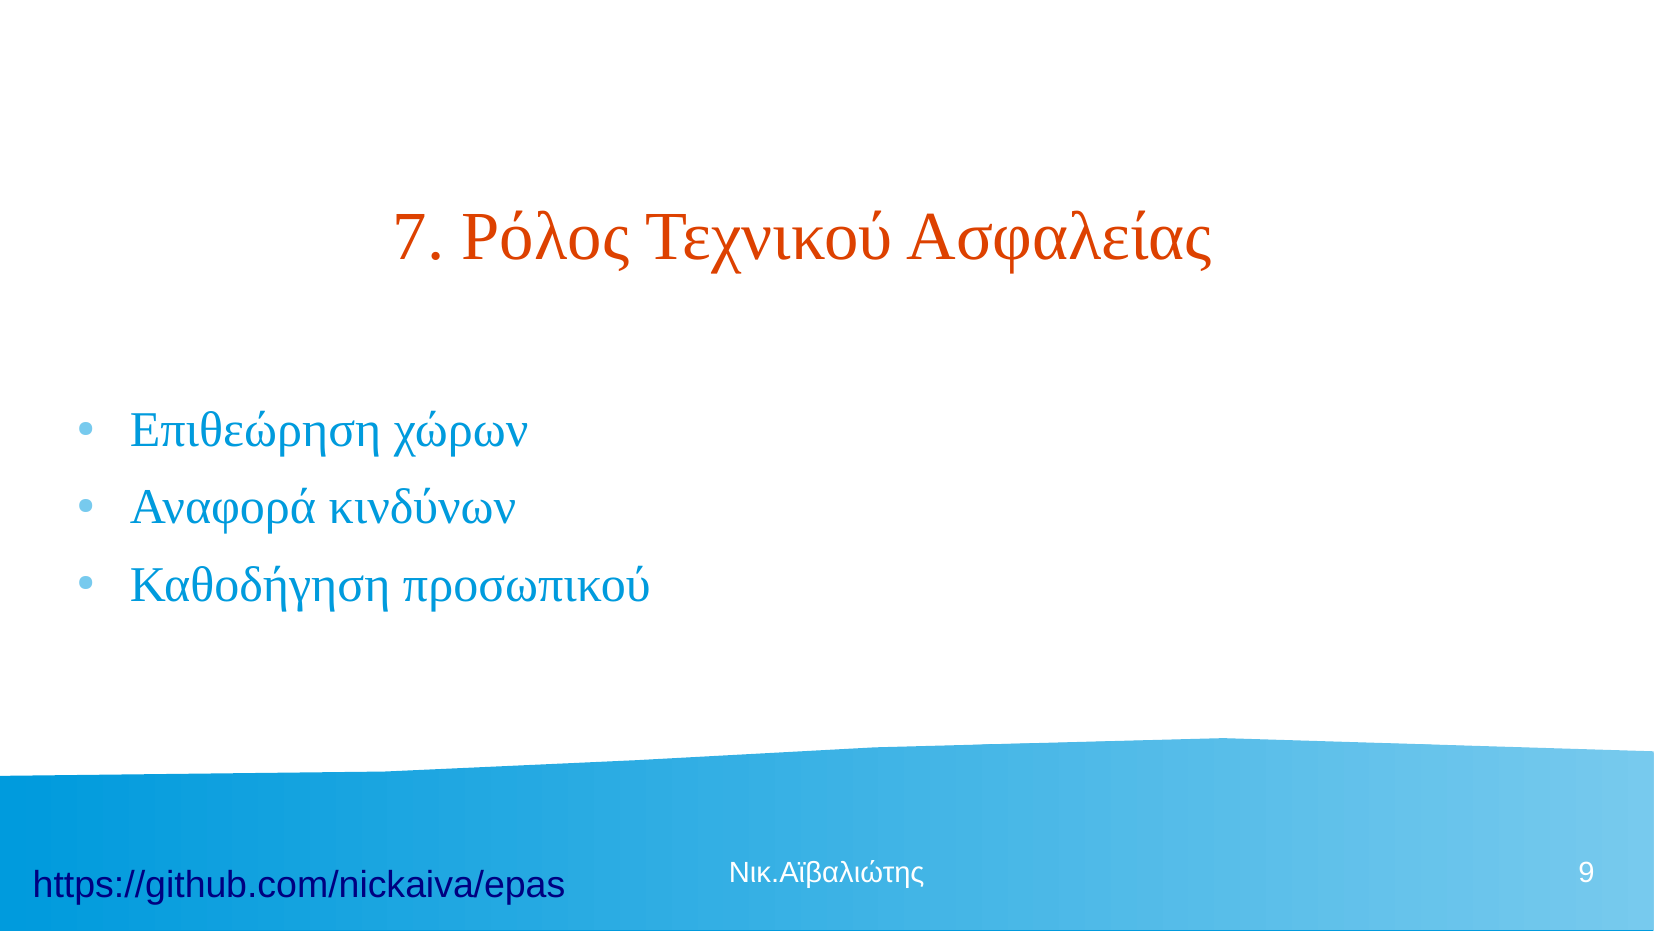

# 7. Ρόλος Τεχνικού Ασφαλείας
Επιθεώρηση χώρων
Αναφορά κινδύνων
Καθοδήγηση προσωπικού
Νικ.Αϊβαλιώτης
9